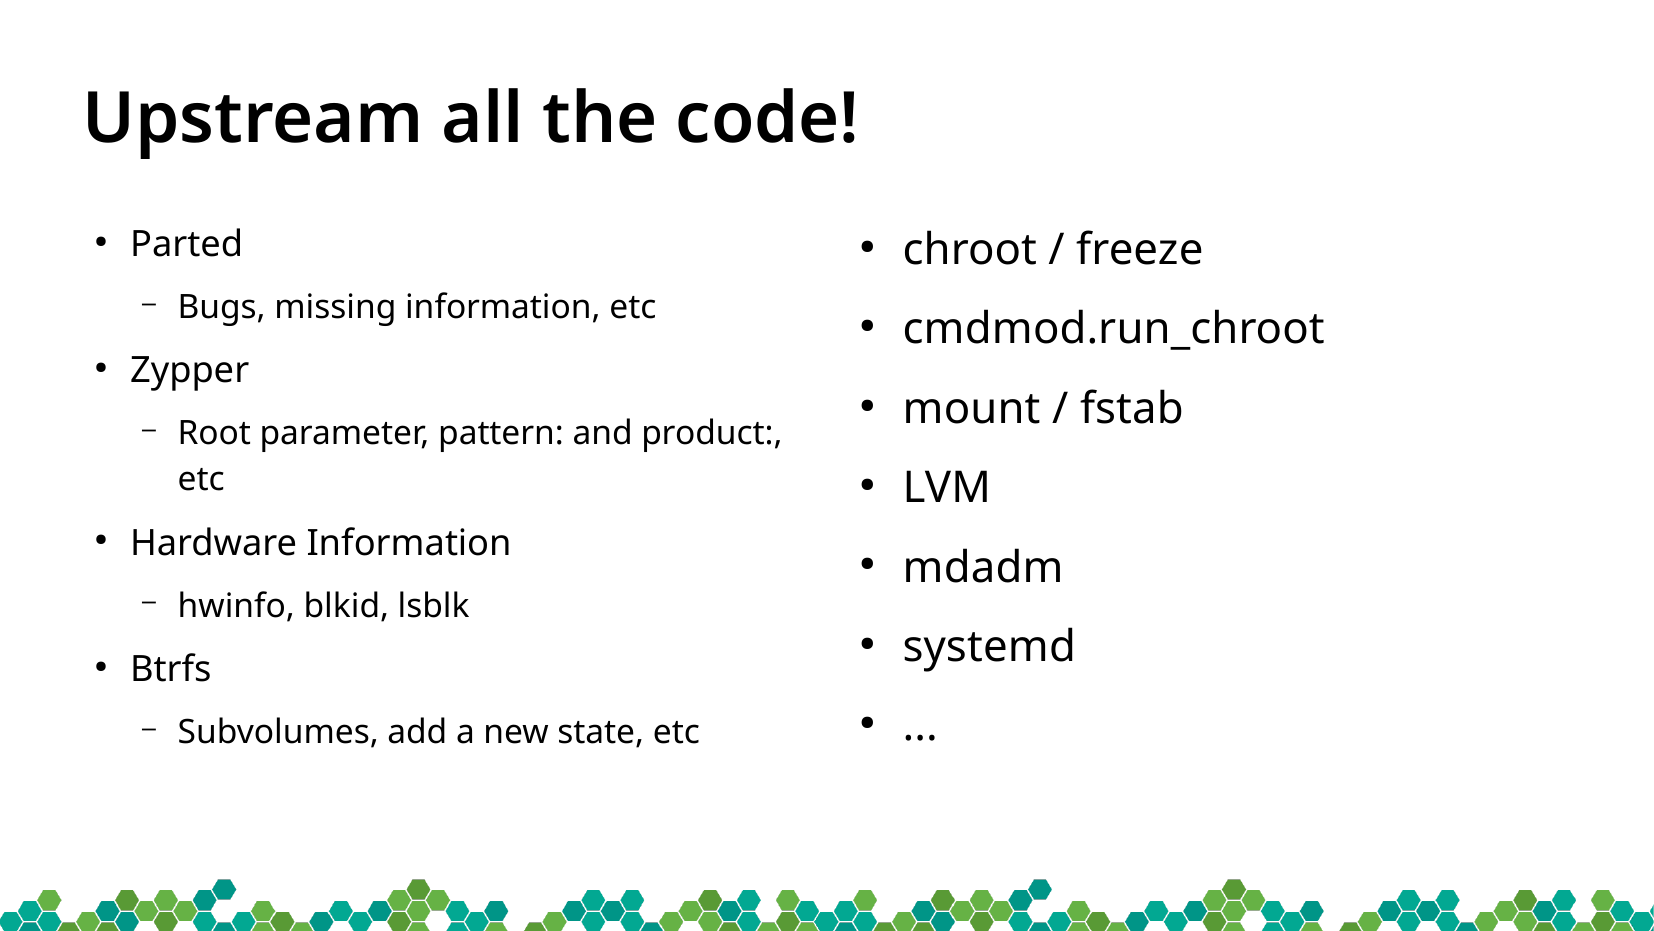

# Upstream all the code!
Parted
Bugs, missing information, etc
Zypper
Root parameter, pattern: and product:, etc
Hardware Information
hwinfo, blkid, lsblk
Btrfs
Subvolumes, add a new state, etc
chroot / freeze
cmdmod.run_chroot
mount / fstab
LVM
mdadm
systemd
...